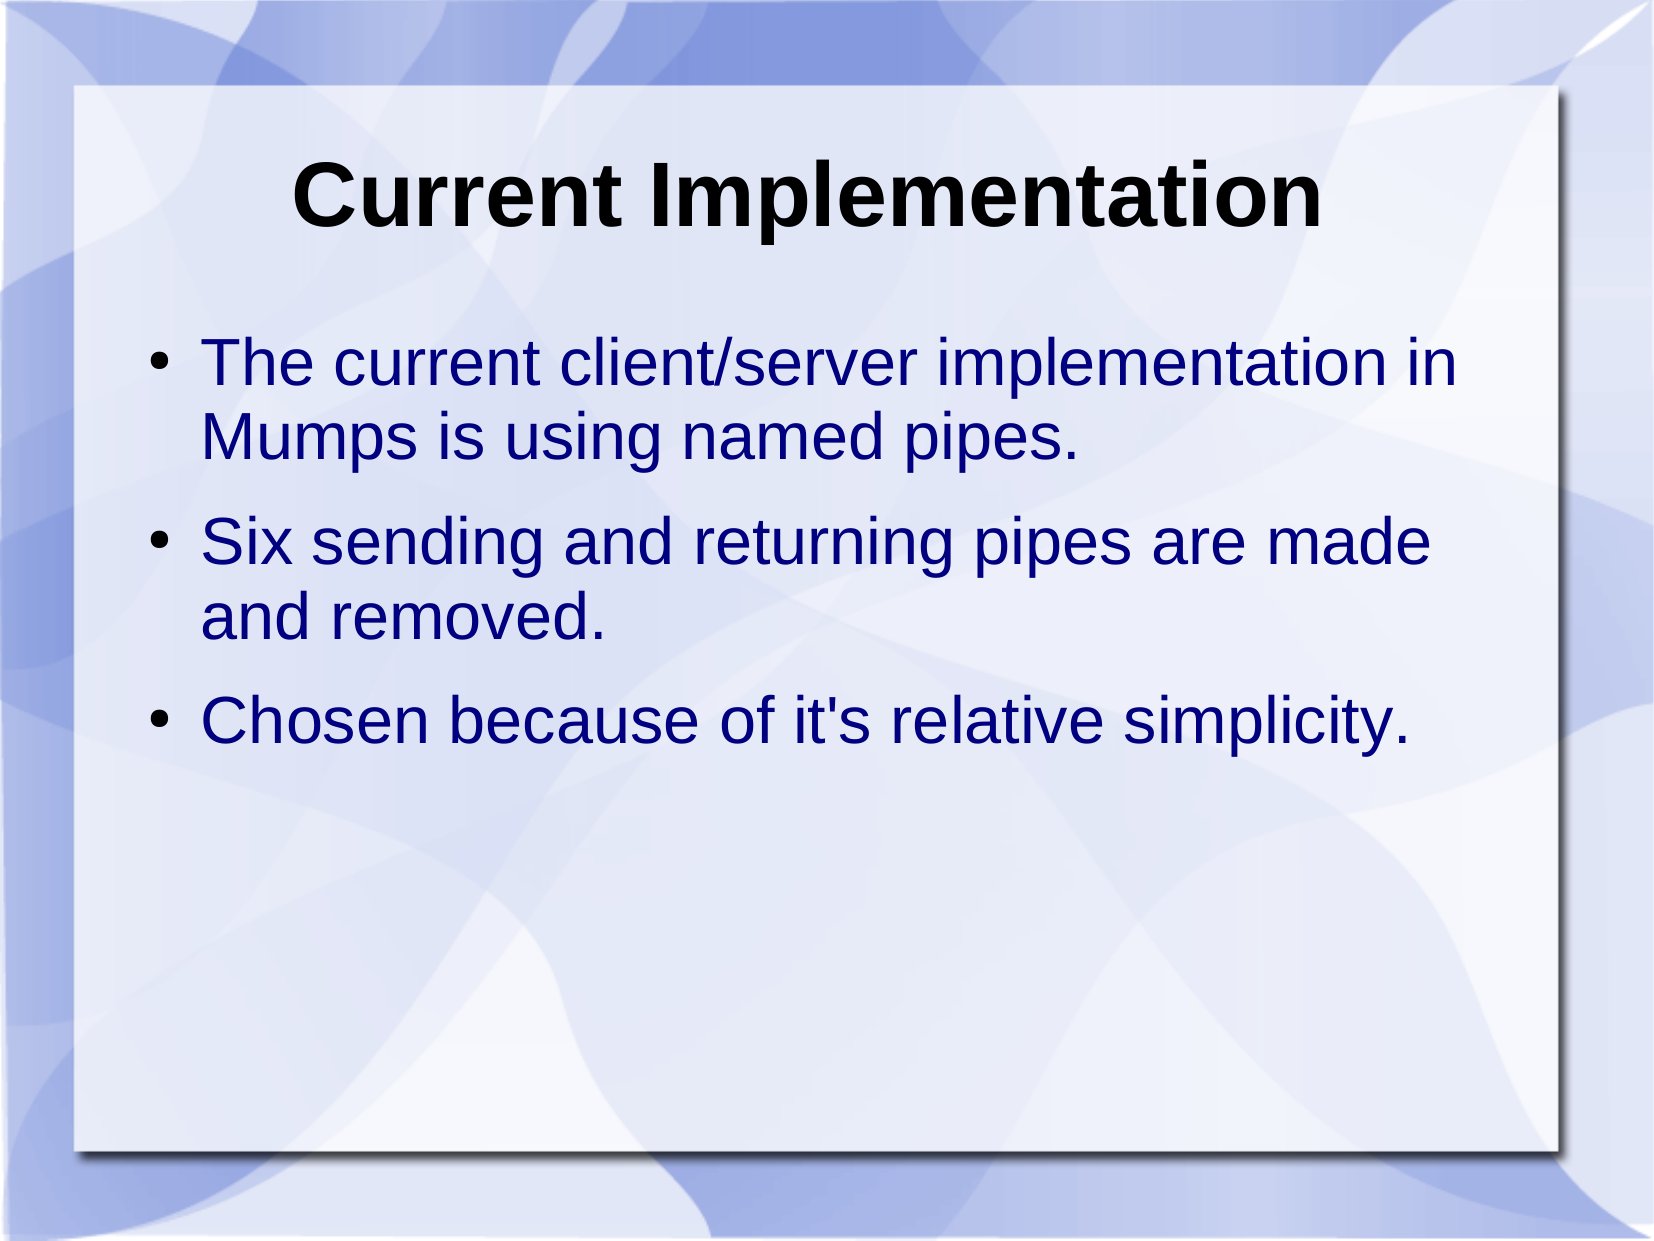

# Current Implementation
The current client/server implementation in Mumps is using named pipes.
Six sending and returning pipes are made and removed.
Chosen because of it's relative simplicity.